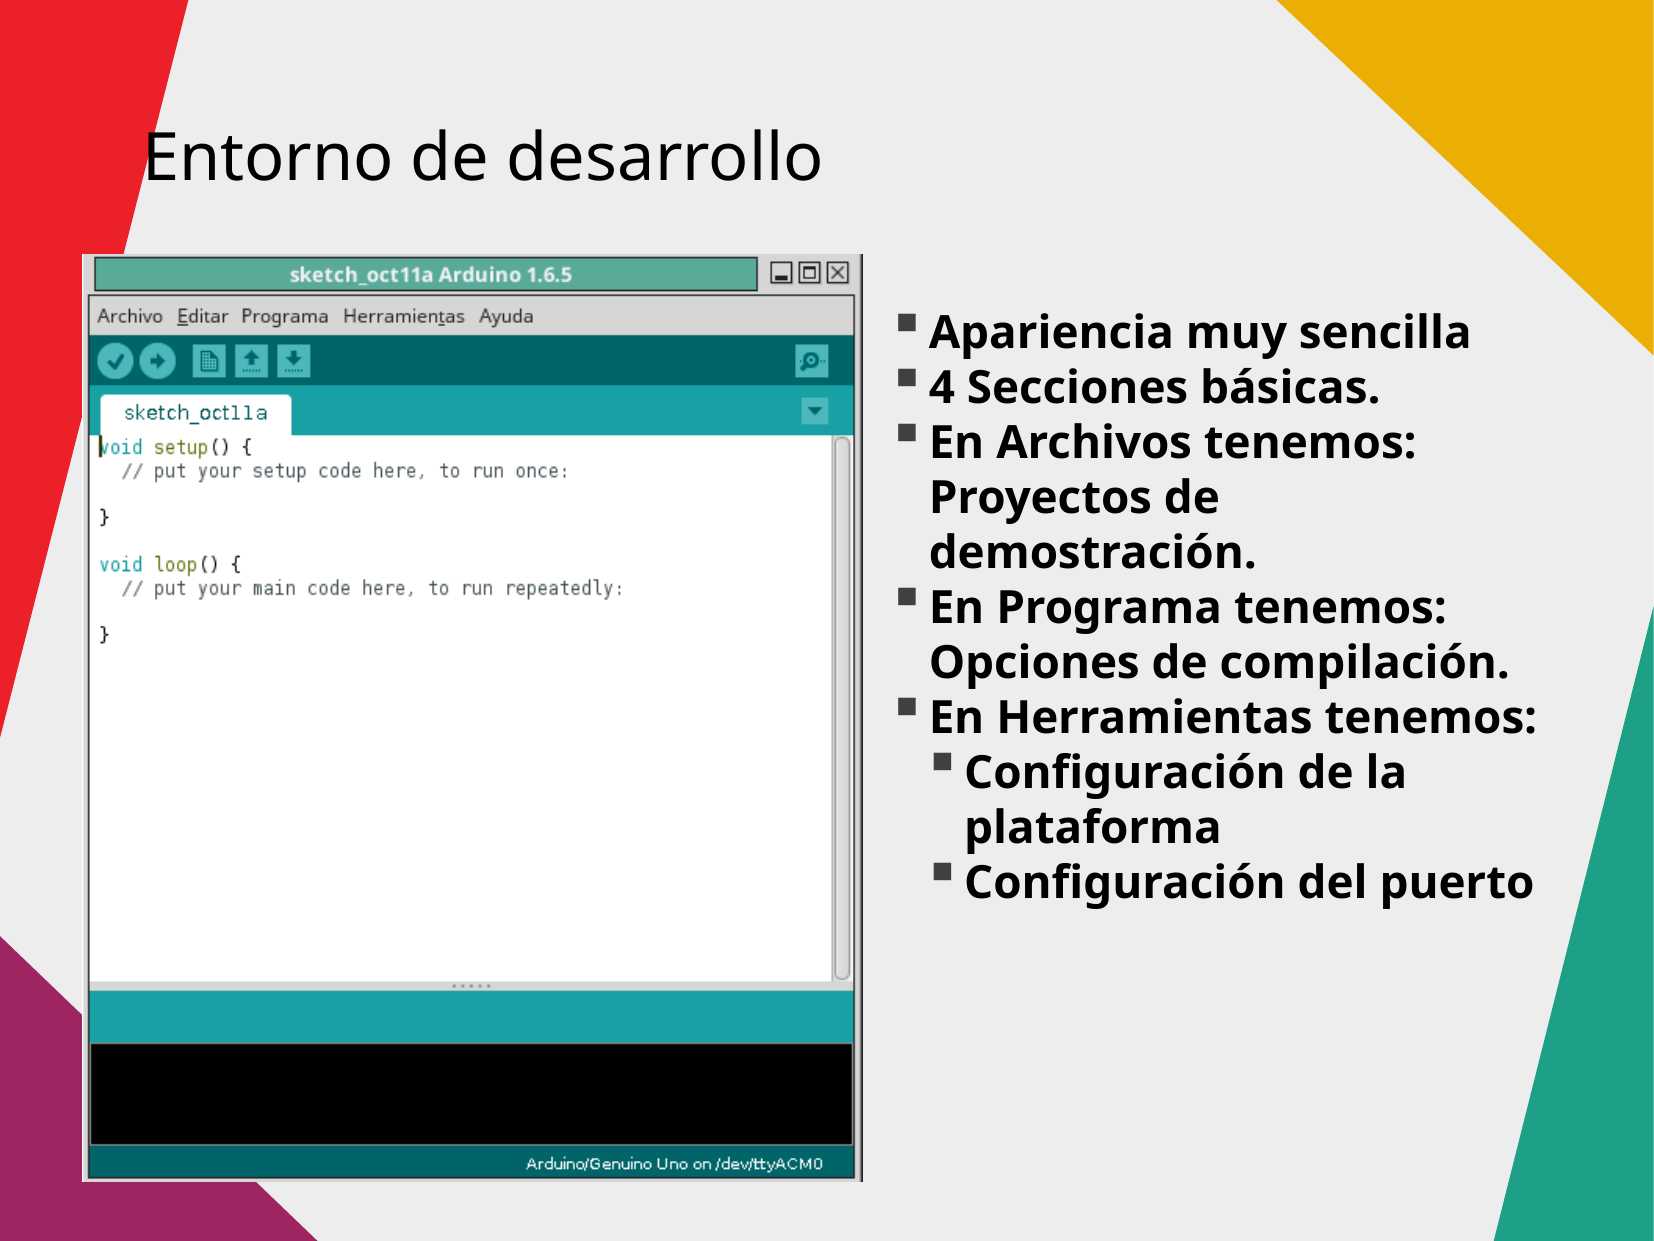

Entorno de desarrollo
Apariencia muy sencilla
4 Secciones básicas.
En Archivos tenemos: Proyectos de demostración.
En Programa tenemos: Opciones de compilación.
En Herramientas tenemos:
Configuración de la plataforma
Configuración del puerto